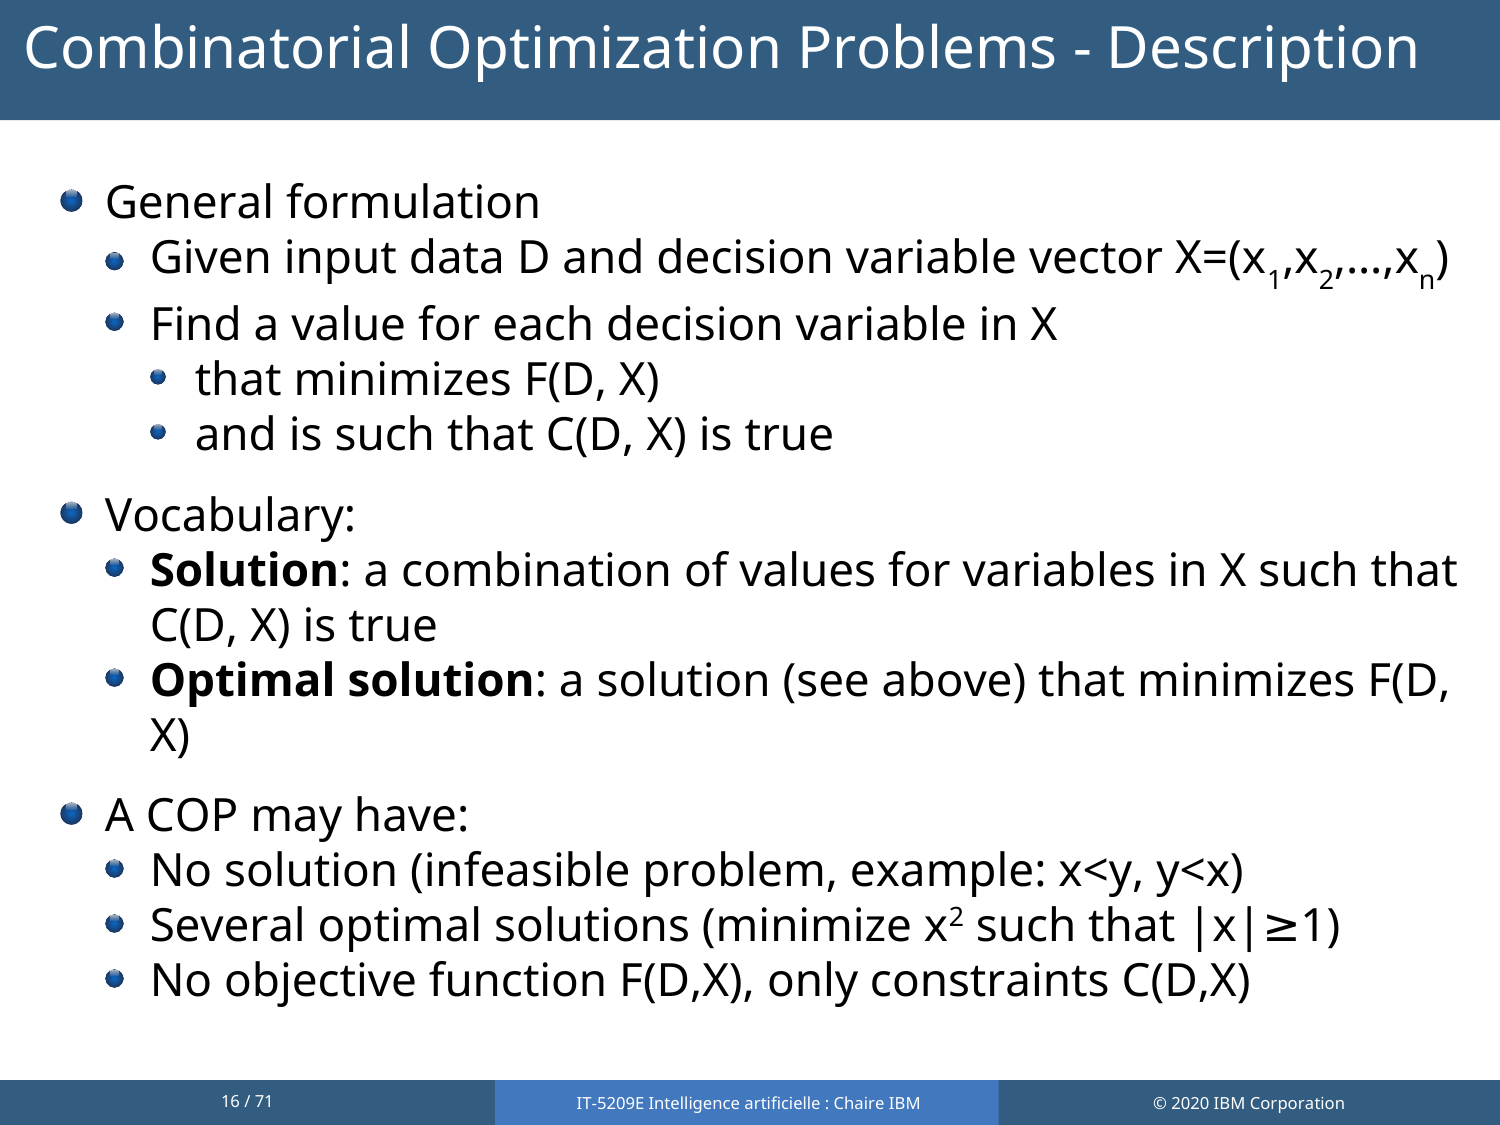

# Combinatorial Optimization Problems - Description
General formulation
Given input data D and decision variable vector X=(x1,x2,…,xn)
Find a value for each decision variable in X
that minimizes F(D, X)
and is such that C(D, X) is true
Vocabulary:
Solution: a combination of values for variables in X such that C(D, X) is true
Optimal solution: a solution (see above) that minimizes F(D, X)
A COP may have:
No solution (infeasible problem, example: x<y, y<x)
Several optimal solutions (minimize x2 such that |x|≥1)
No objective function F(D,X), only constraints C(D,X)